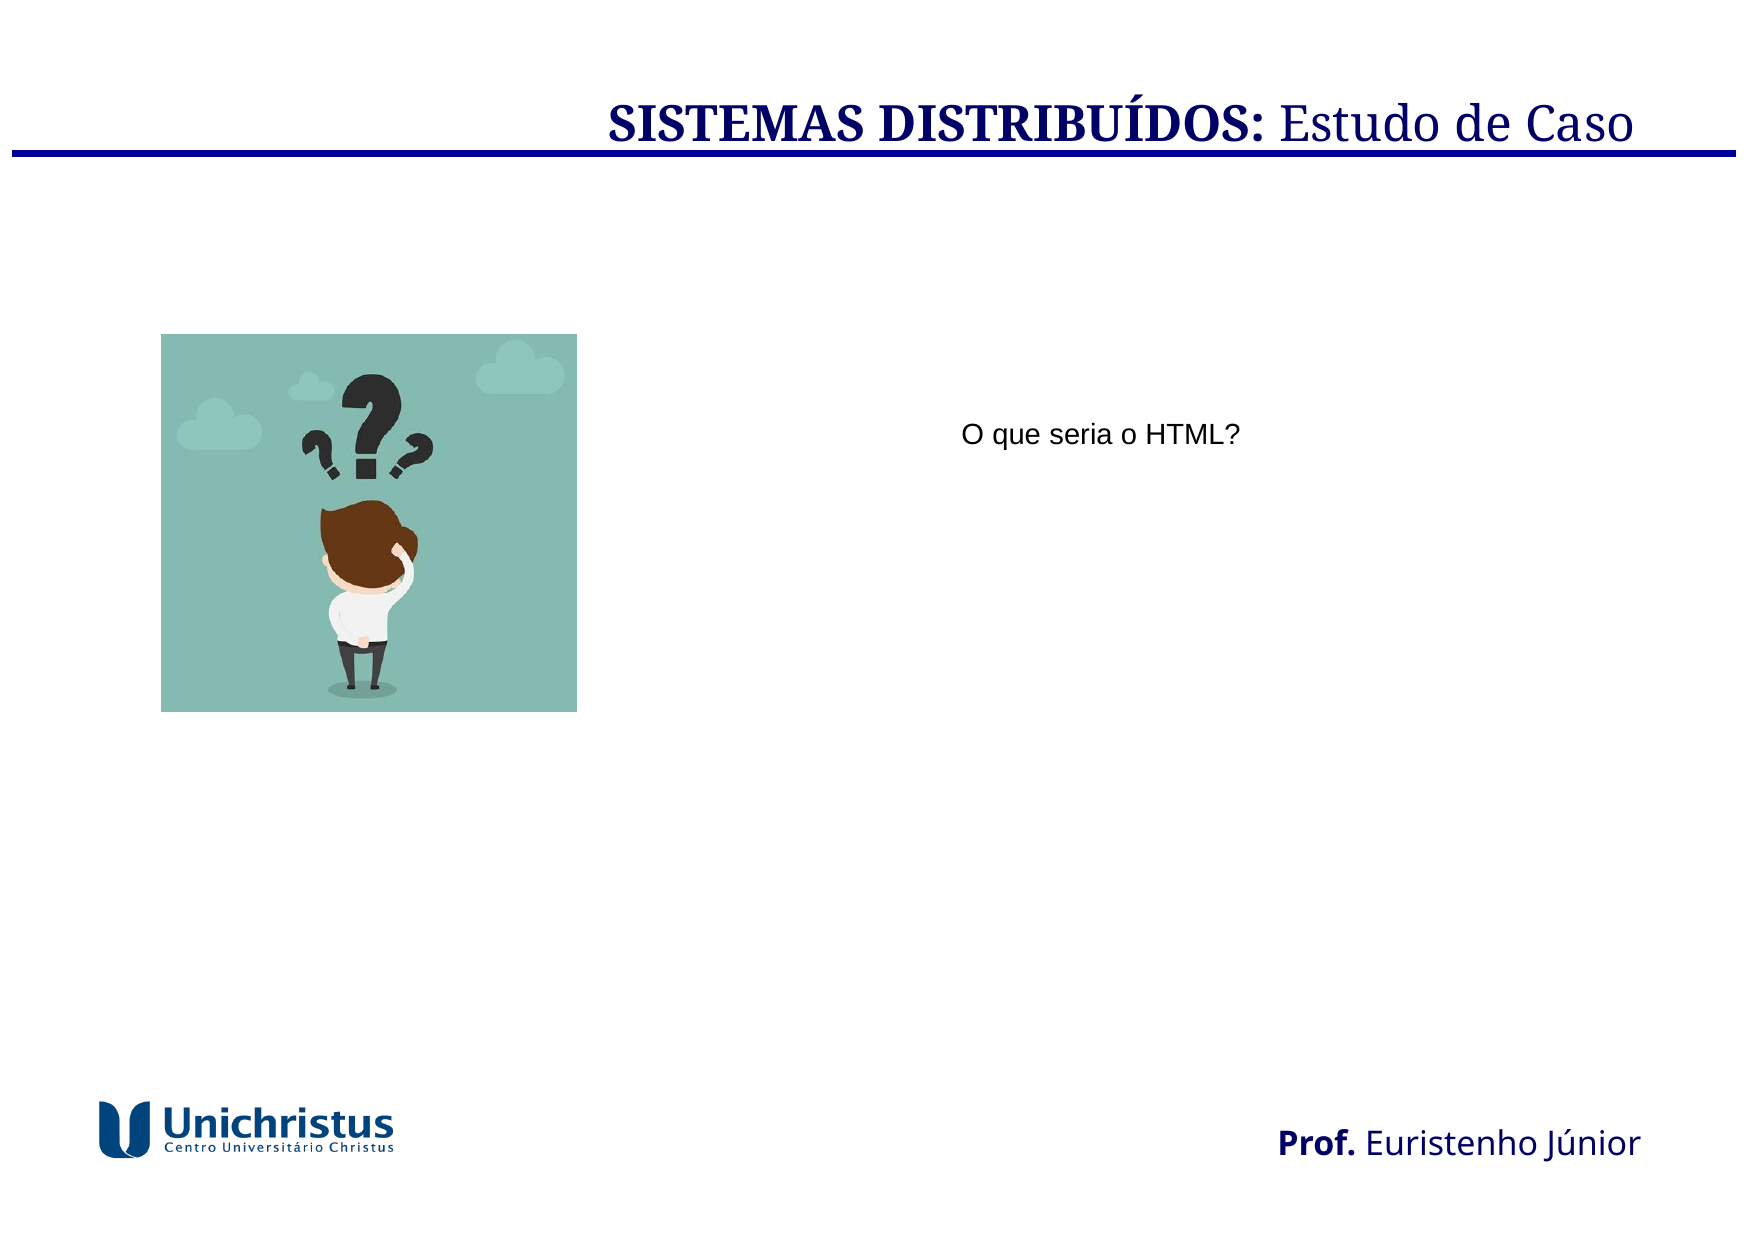

SISTEMAS DISTRIBUÍDOS: Estudo de Caso
O que seria o HTML?
Prof. Euristenho Júnior